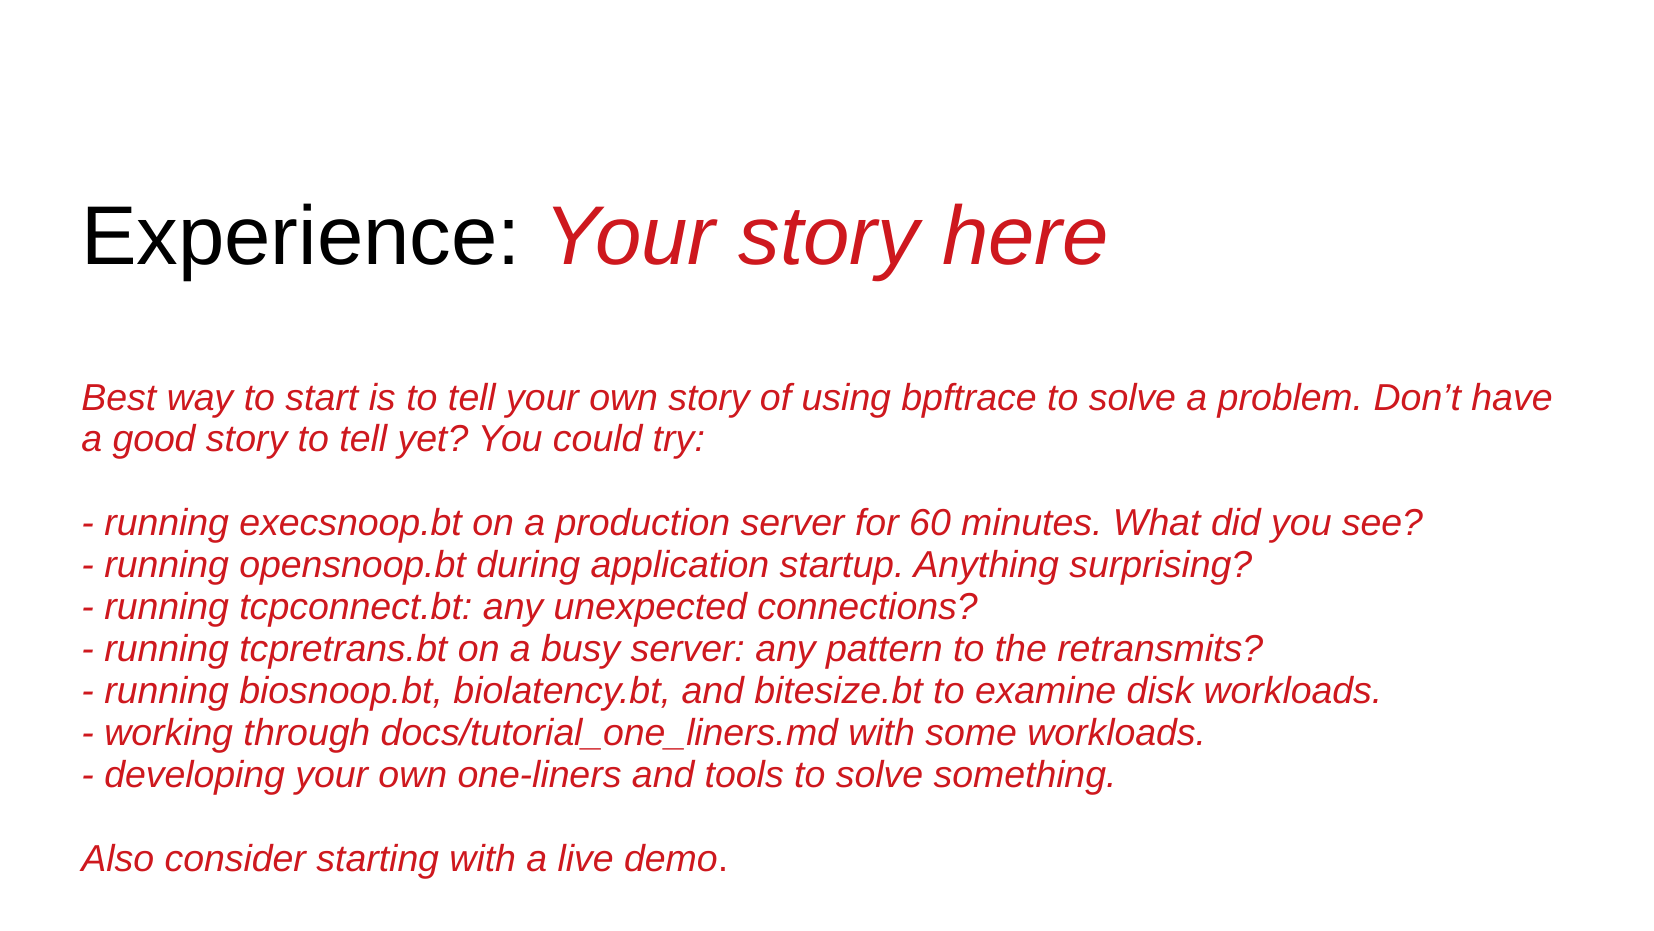

# Experience: Your story here Best way to start is to tell your own story of using bpftrace to solve a problem. Don’t have a good story to tell yet? You could try: - running execsnoop.bt on a production server for 60 minutes. What did you see? - running opensnoop.bt during application startup. Anything surprising? - running tcpconnect.bt: any unexpected connections? - running tcpretrans.bt on a busy server: any pattern to the retransmits? - running biosnoop.bt, biolatency.bt, and bitesize.bt to examine disk workloads. - working through docs/tutorial_one_liners.md with some workloads. - developing your own one-liners and tools to solve something. Also consider starting with a live demo.